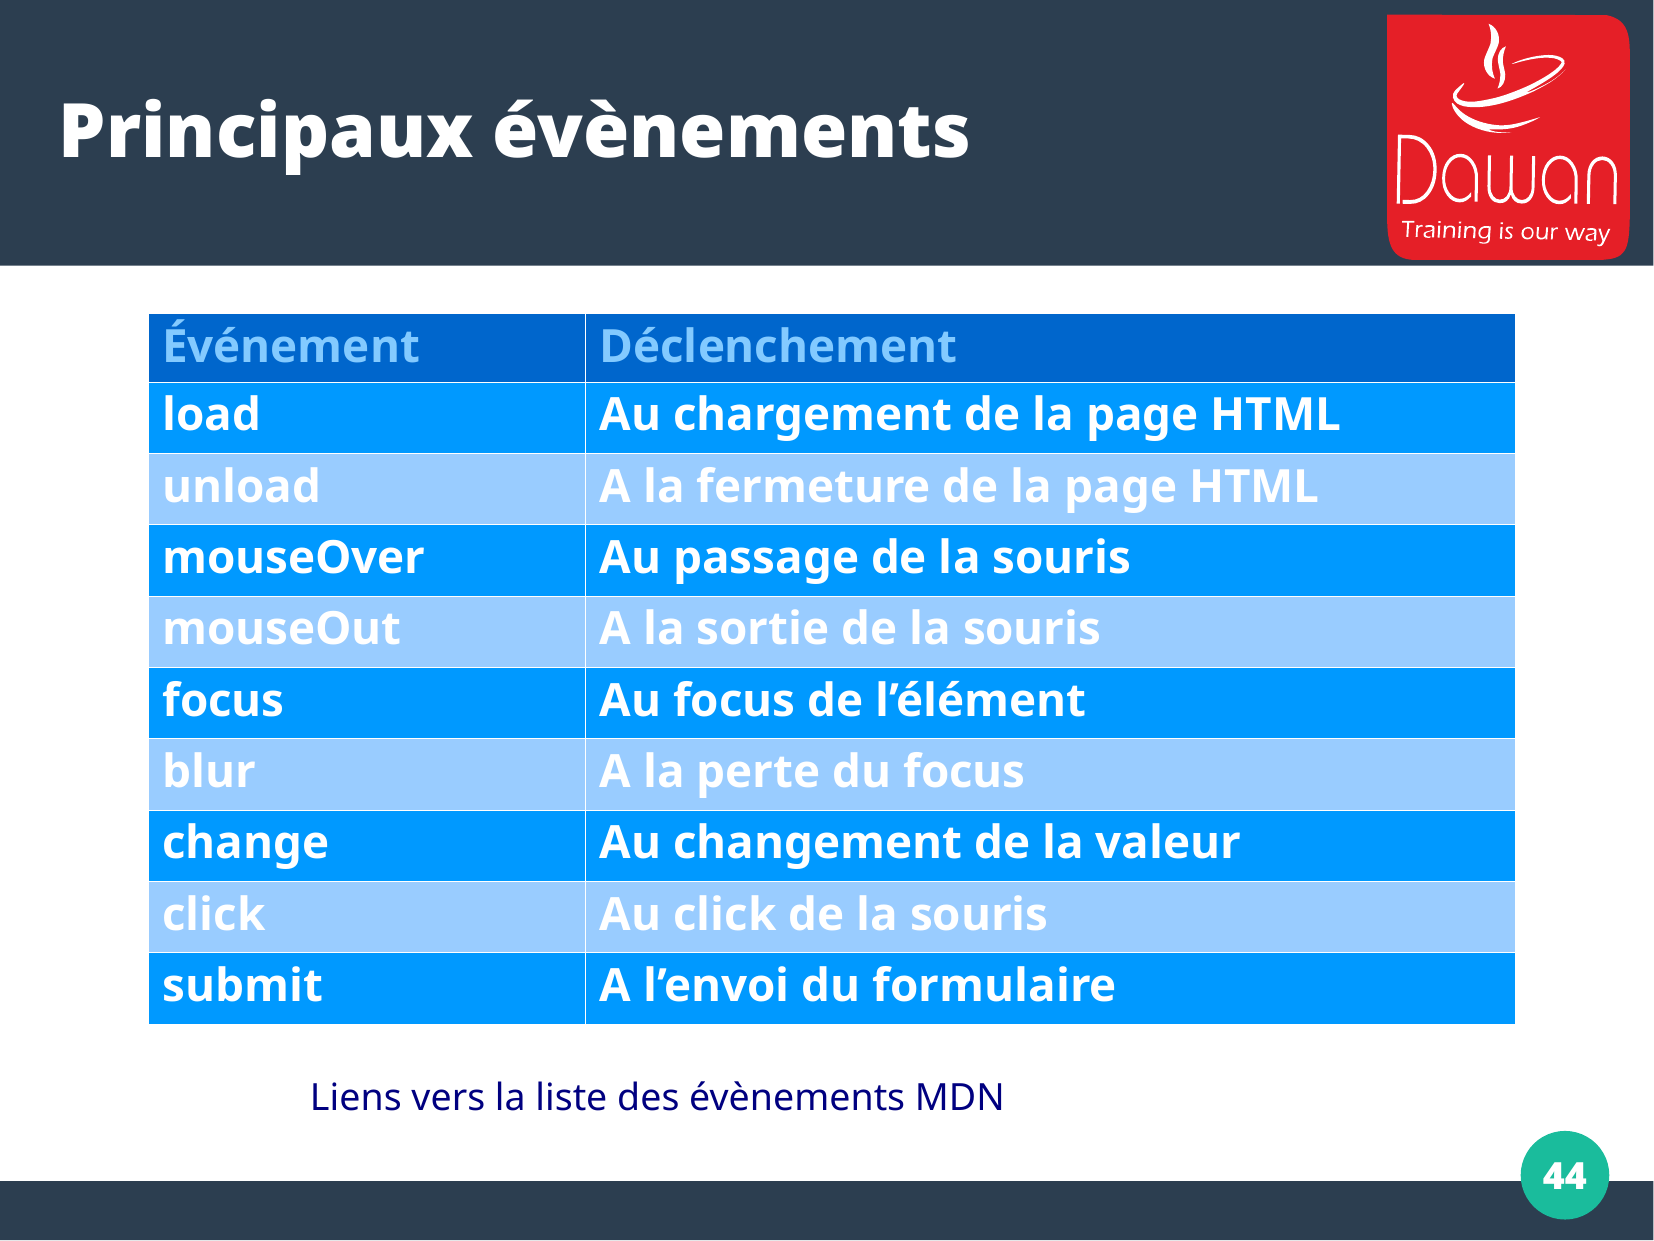

# Principaux évènements
| Événement | Déclenchement |
| --- | --- |
| load | Au chargement de la page HTML |
| unload | A la fermeture de la page HTML |
| mouseOver | Au passage de la souris |
| mouseOut | A la sortie de la souris |
| focus | Au focus de l’élément |
| blur | A la perte du focus |
| change | Au changement de la valeur |
| click | Au click de la souris |
| submit | A l’envoi du formulaire |
Liens vers la liste des évènements MDN
44